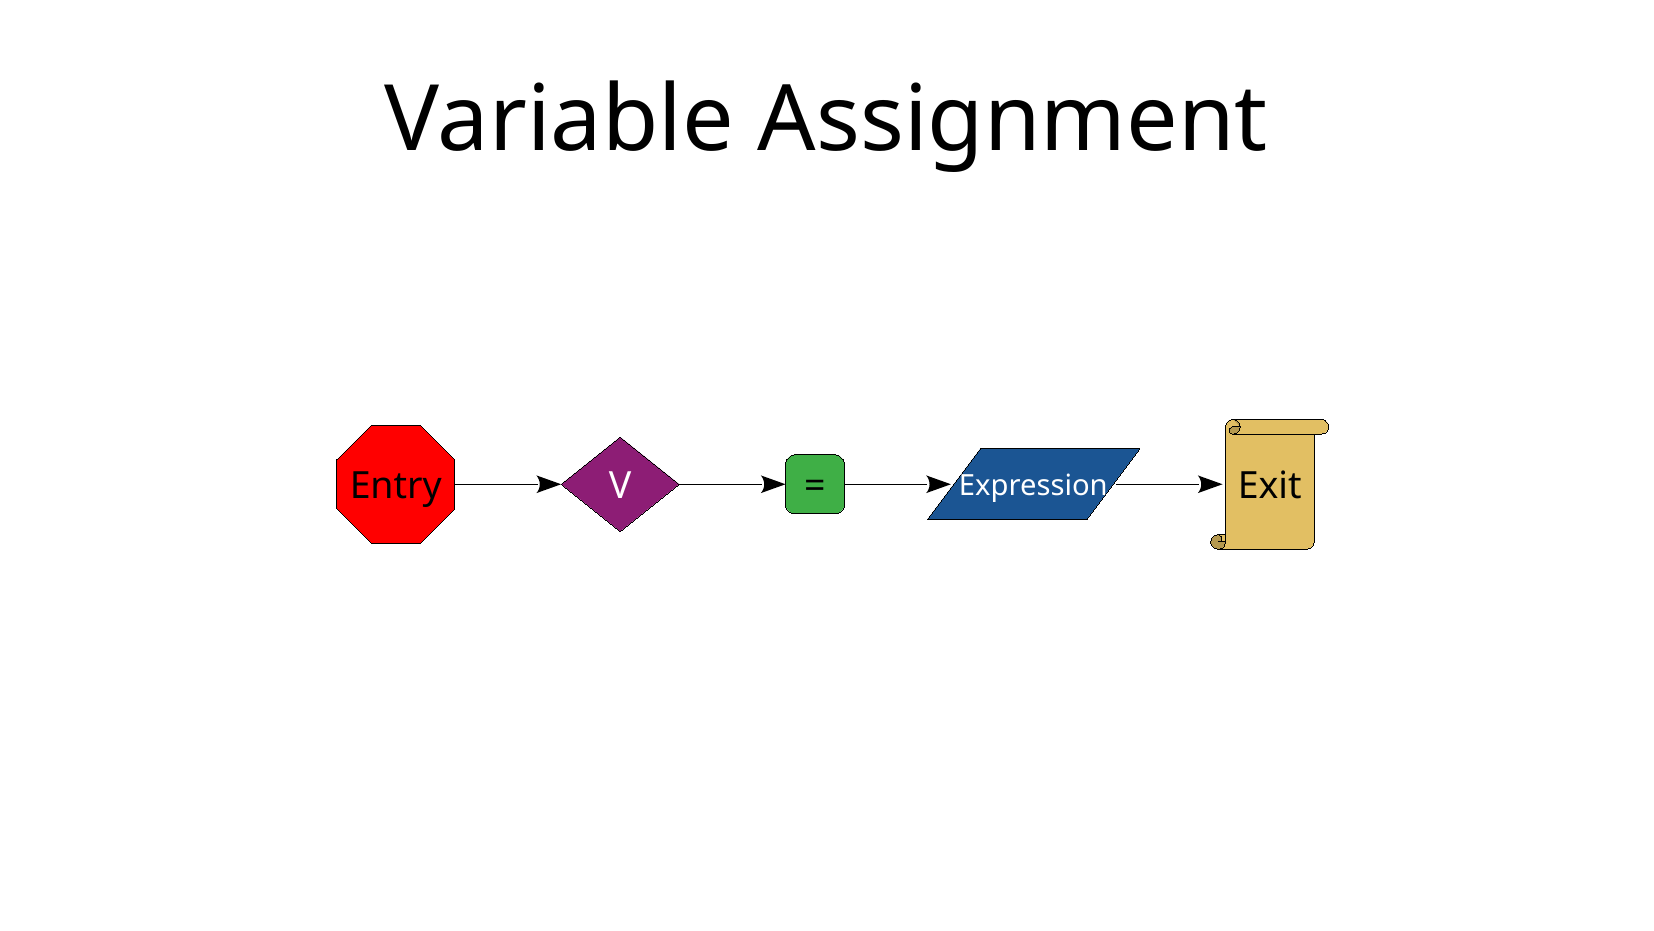

# Variable Assignment
Exit
Entry
V
Expression
=